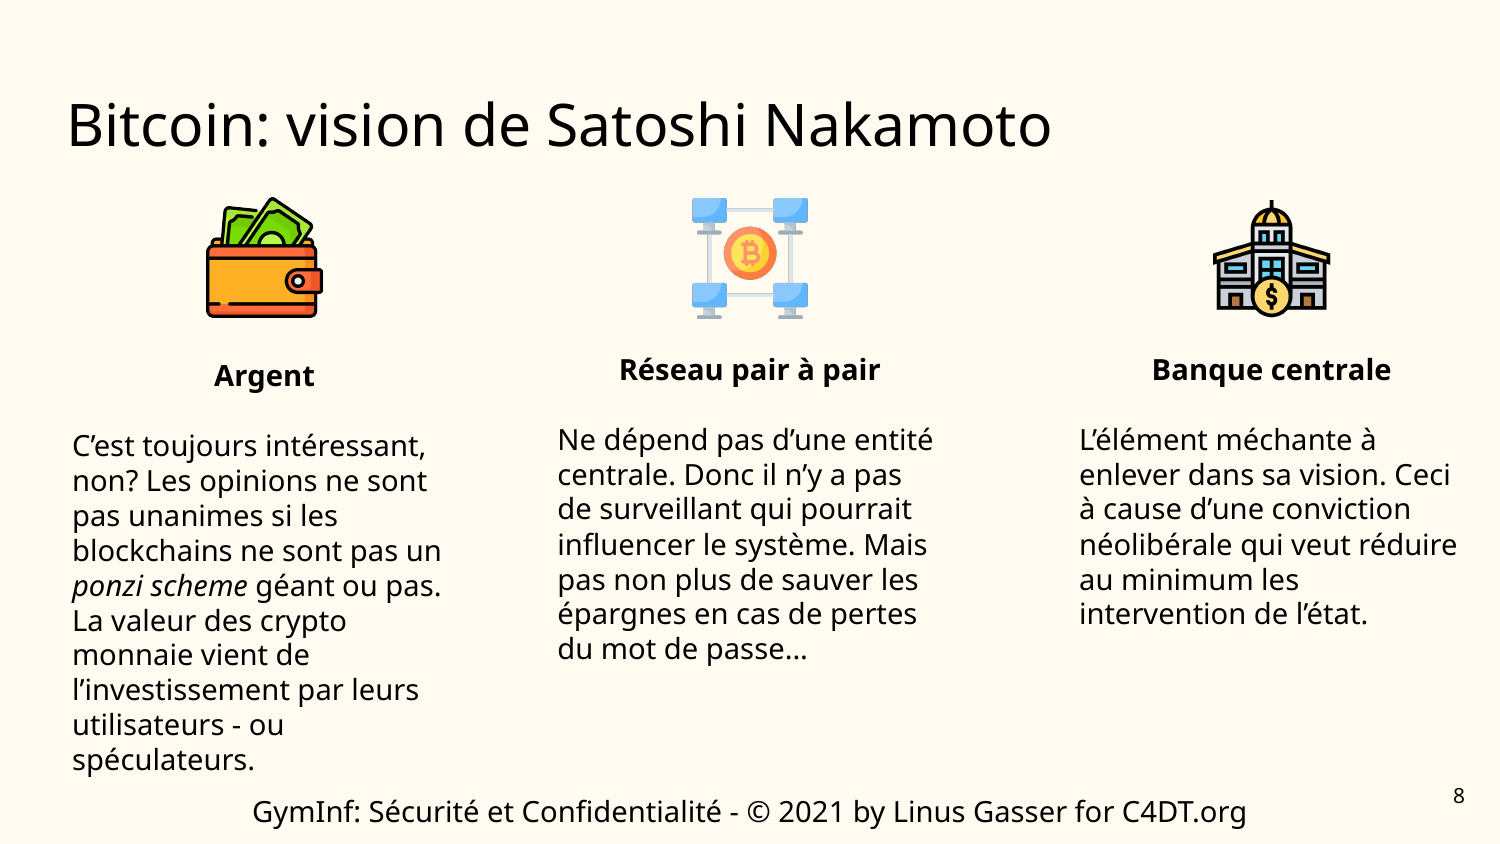

# Bitcoin: vision de Satoshi Nakamoto
Réseau pair à pair
Ne dépend pas d’une entité centrale. Donc il n’y a pas de surveillant qui pourrait influencer le système. Mais pas non plus de sauver les épargnes en cas de pertes du mot de passe...
Banque centrale
L’élément méchante à enlever dans sa vision. Ceci à cause d’une conviction néolibérale qui veut réduire au minimum les intervention de l’état.
Argent
C’est toujours intéressant, non? Les opinions ne sont pas unanimes si les blockchains ne sont pas un ponzi scheme géant ou pas. La valeur des crypto monnaie vient de l’investissement par leurs utilisateurs - ou spéculateurs.